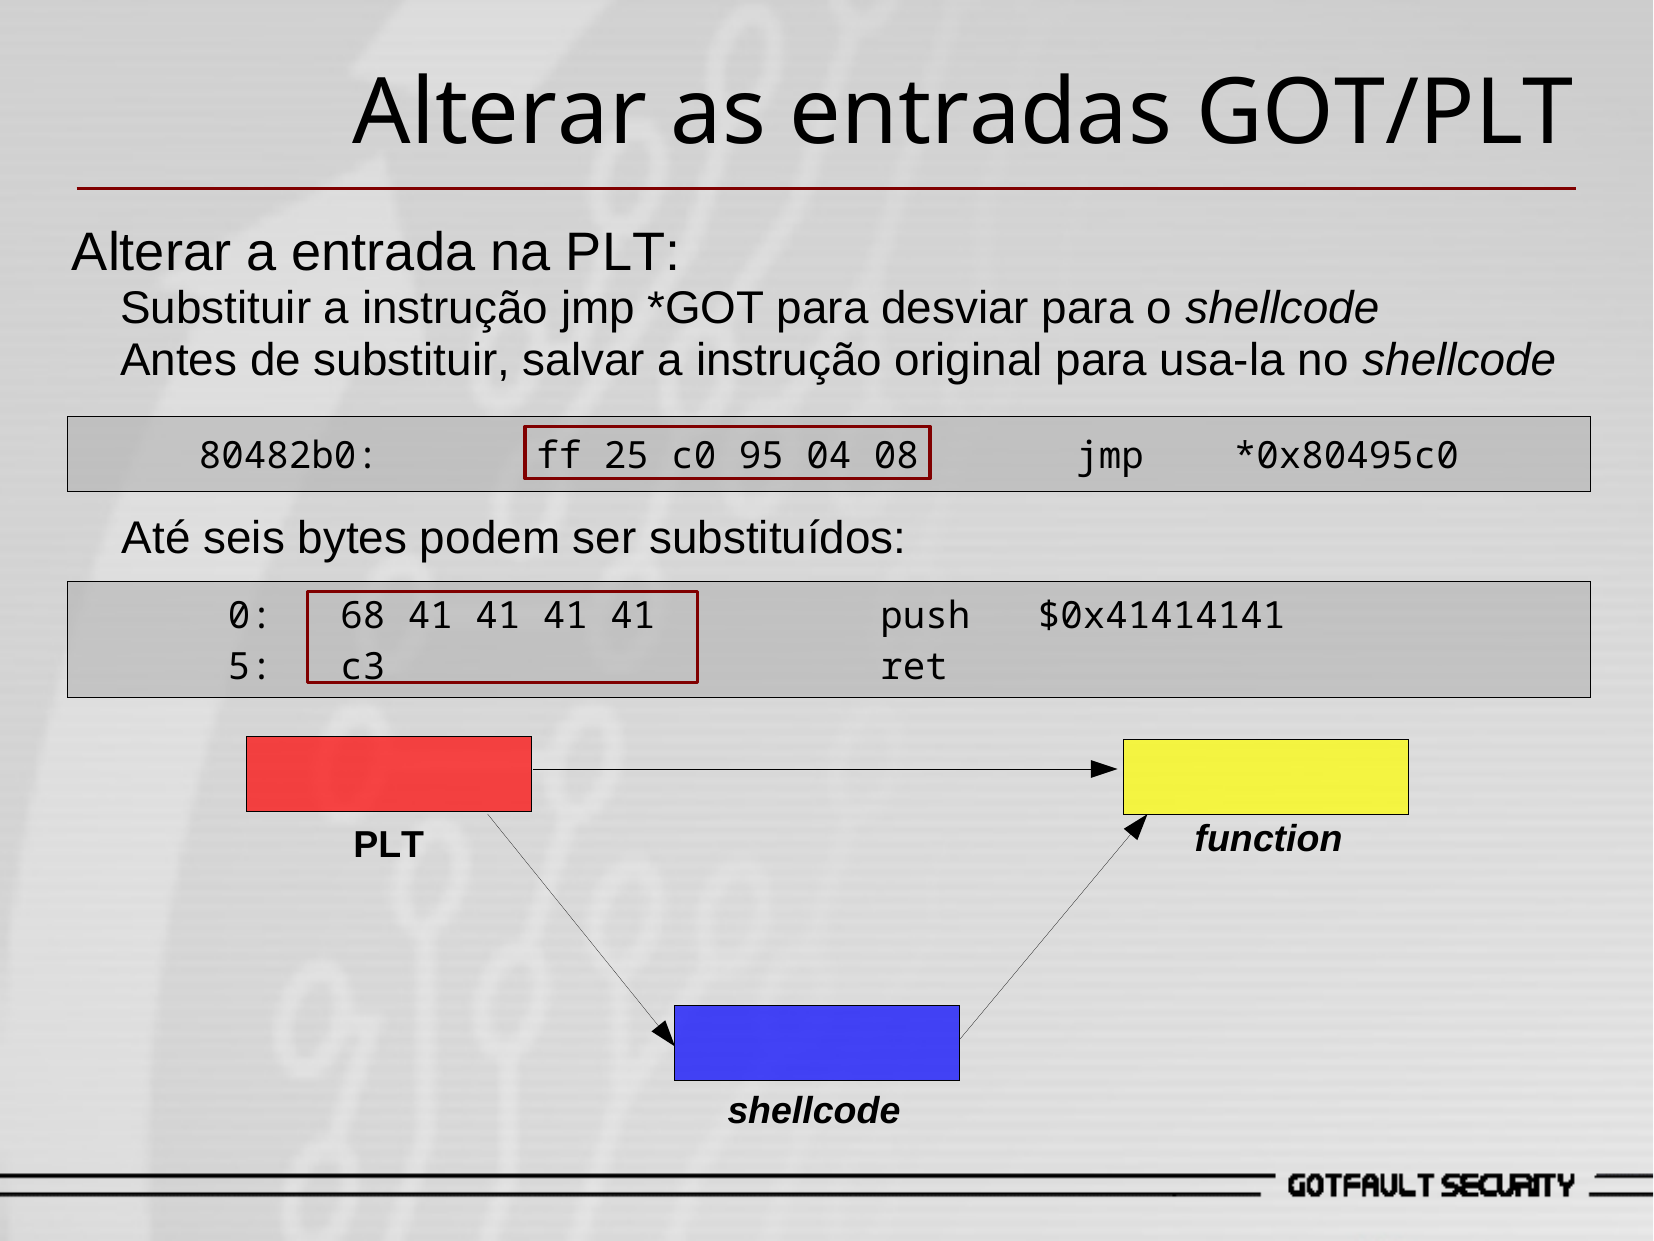

Alterar as entradas GOT/PLT
Alterar a entrada na PLT:
 Substituir a instrução jmp *GOT para desviar para o shellcode
 Antes de substituir, salvar a instrução original para usa-la no shellcode
80482b0: ff 25 c0 95 04 08 jmp *0x80495c0
 Até seis bytes podem ser substituídos:
		0: 68 41 41 41 41 push $0x41414141
		5: c3 ret
PLT
function
shellcode